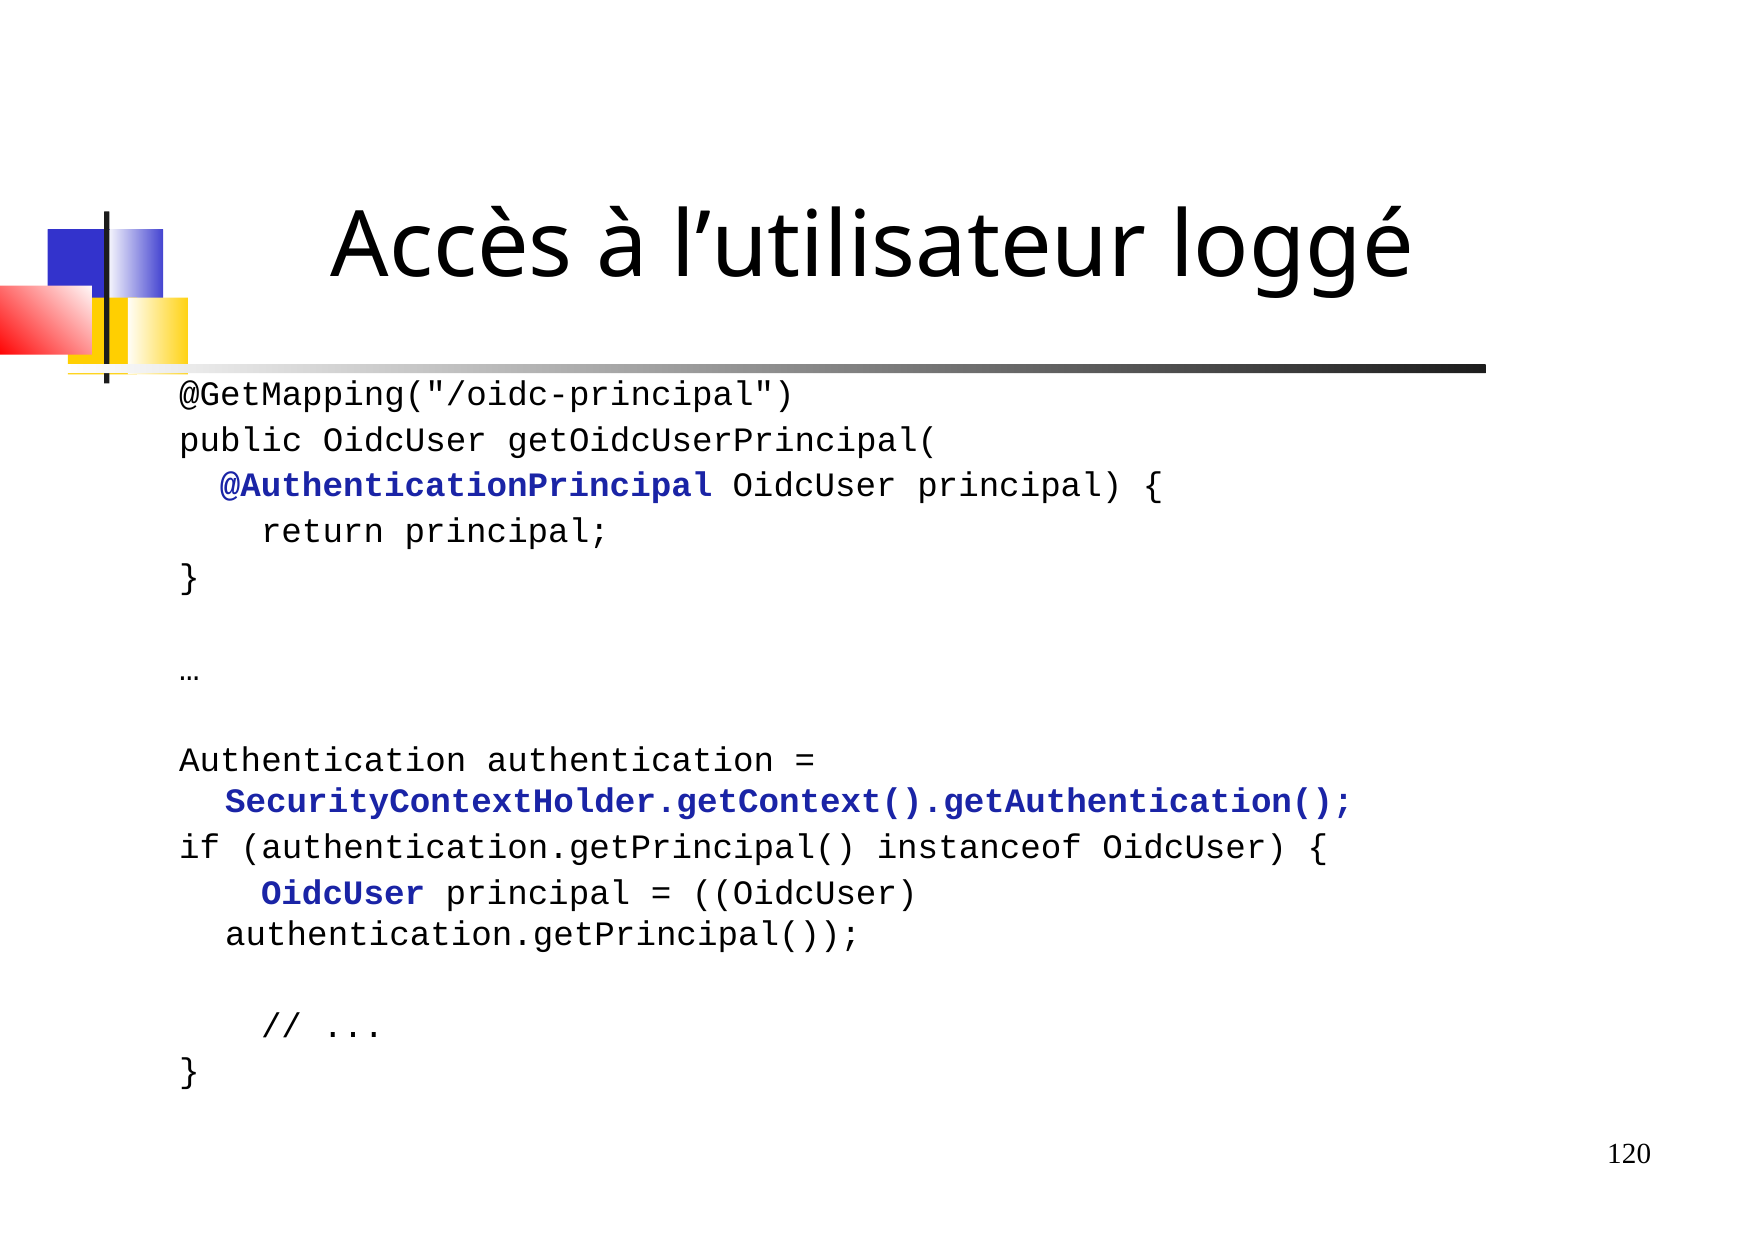

# Accès à l’utilisateur loggé
@GetMapping("/oidc-principal")
public OidcUser getOidcUserPrincipal(
 @AuthenticationPrincipal OidcUser principal) {
 return principal;
}
…
Authentication authentication = SecurityContextHolder.getContext().getAuthentication();
if (authentication.getPrincipal() instanceof OidcUser) {
 OidcUser principal = ((OidcUser) authentication.getPrincipal());
 // ...
}